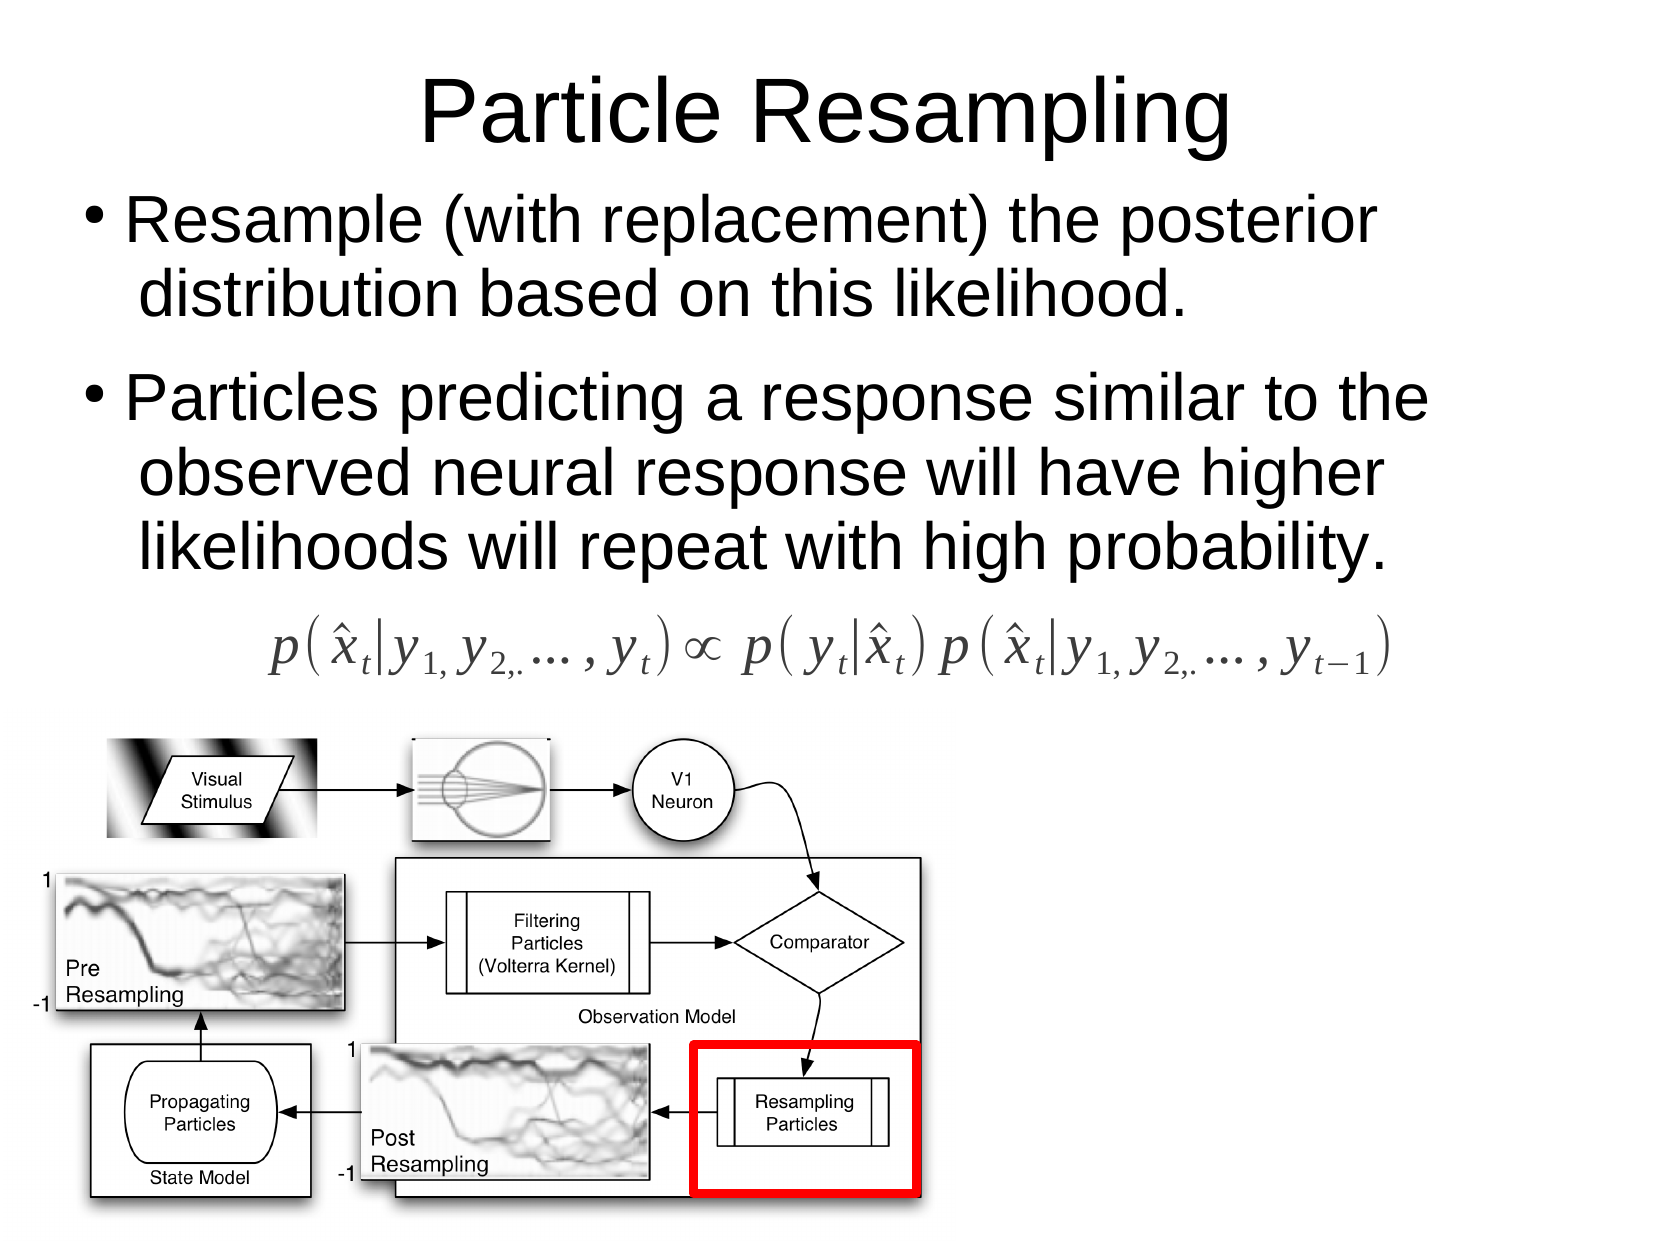

# Particle Resampling
 Resample (with replacement) the posterior distribution based on this likelihood.
 Particles predicting a response similar to the observed neural response will have higher likelihoods will repeat with high probability.